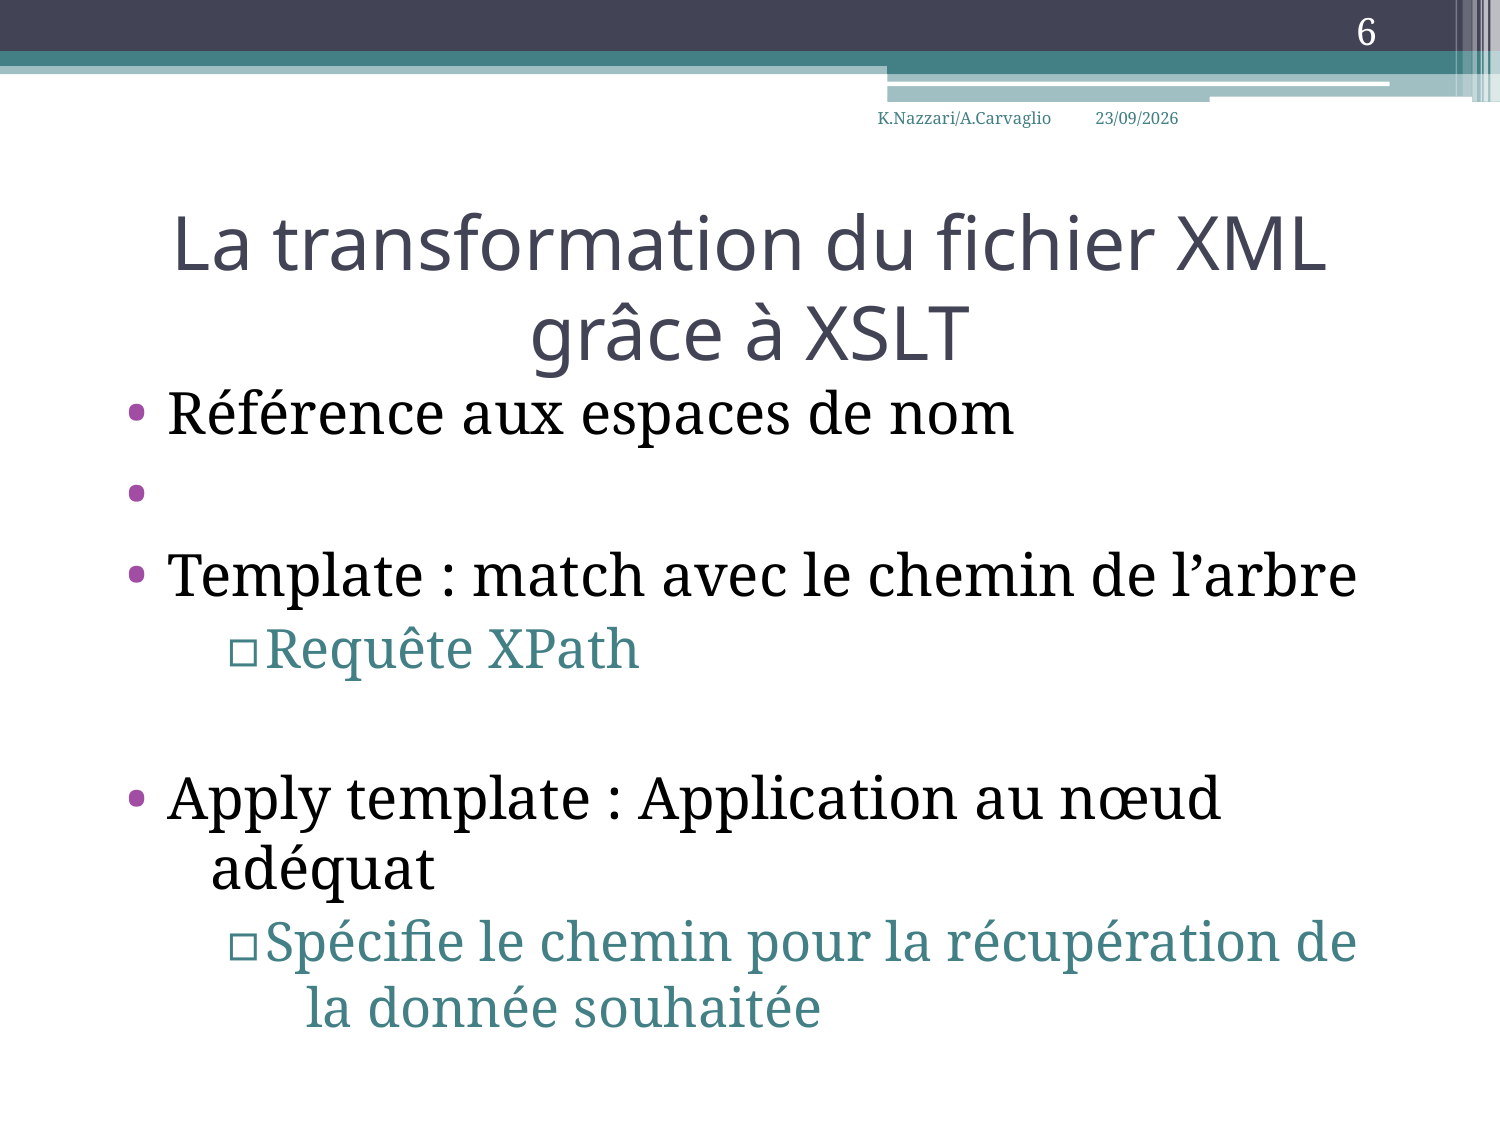

K.Nazzari/A.Carvaglio
# La transformation du fichier XML grâce à XSLT
Référence aux espaces de nom
Template : match avec le chemin de l’arbre
Requête XPath
Apply template : Application au nœud adéquat
Spécifie le chemin pour la récupération de la donnée souhaitée